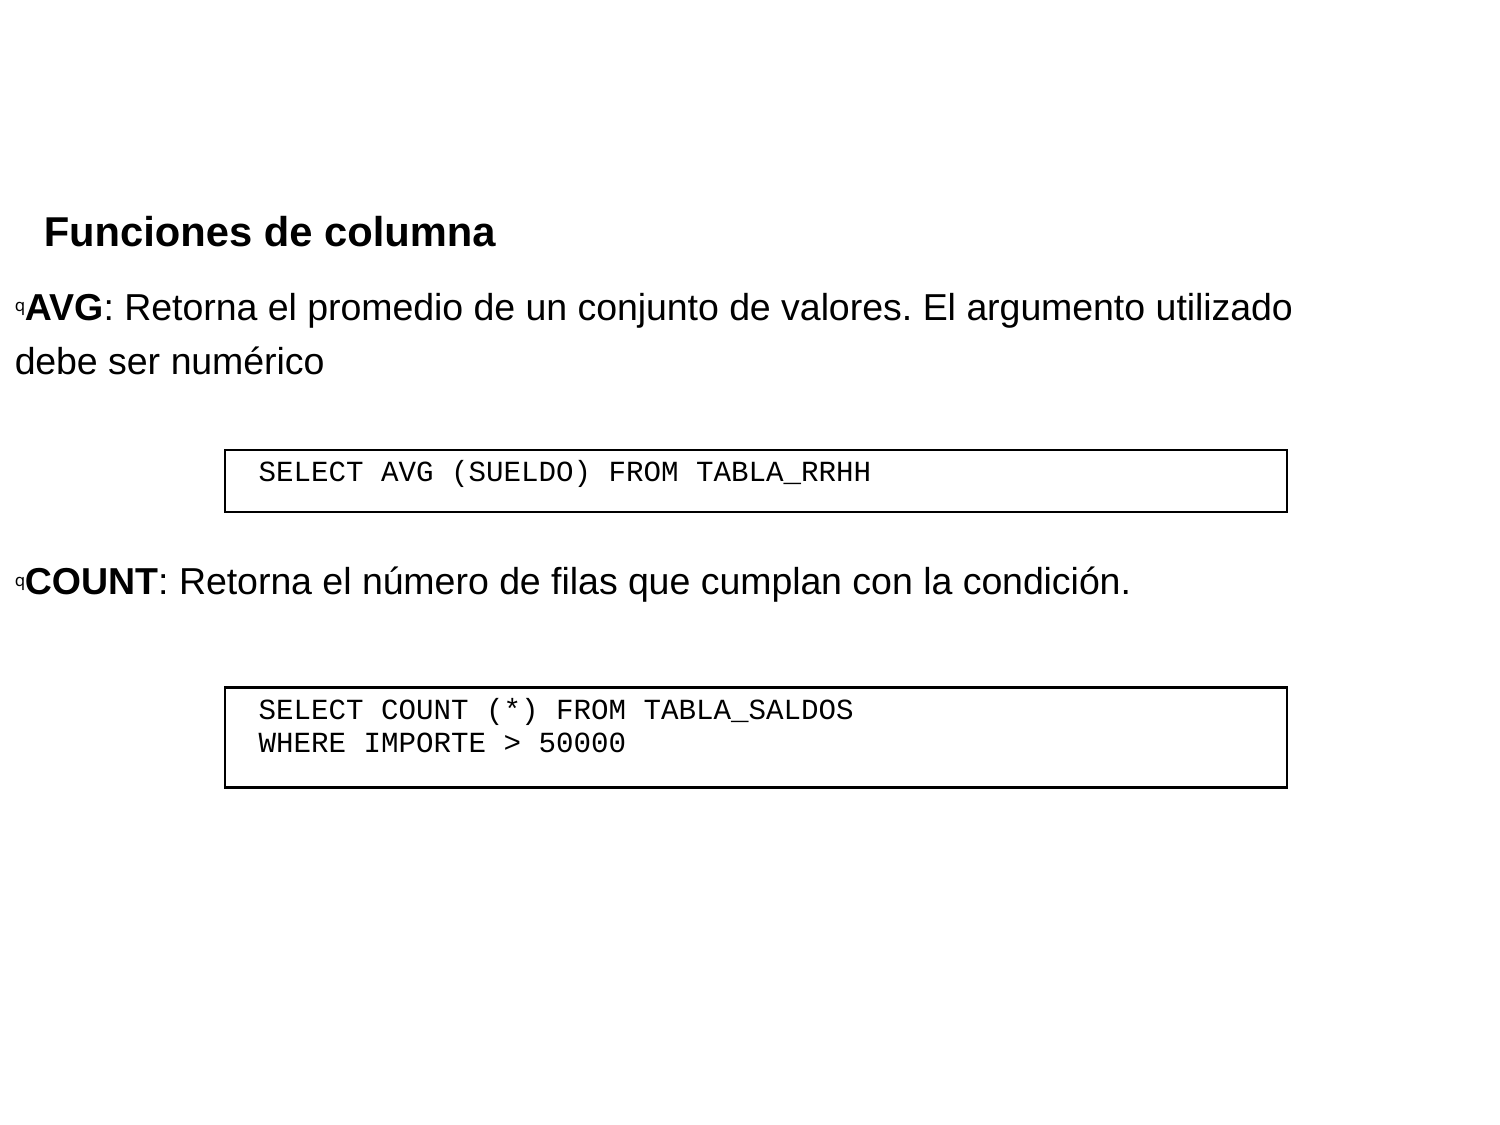

# Funciones de columna
AVG: Retorna el promedio de un conjunto de valores. El argumento utilizado debe ser numérico
COUNT: Retorna el número de filas que cumplan con la condición.
SELECT AVG (SUELDO) FROM TABLA_RRHH
SELECT COUNT (*) FROM TABLA_SALDOS
WHERE IMPORTE > 50000